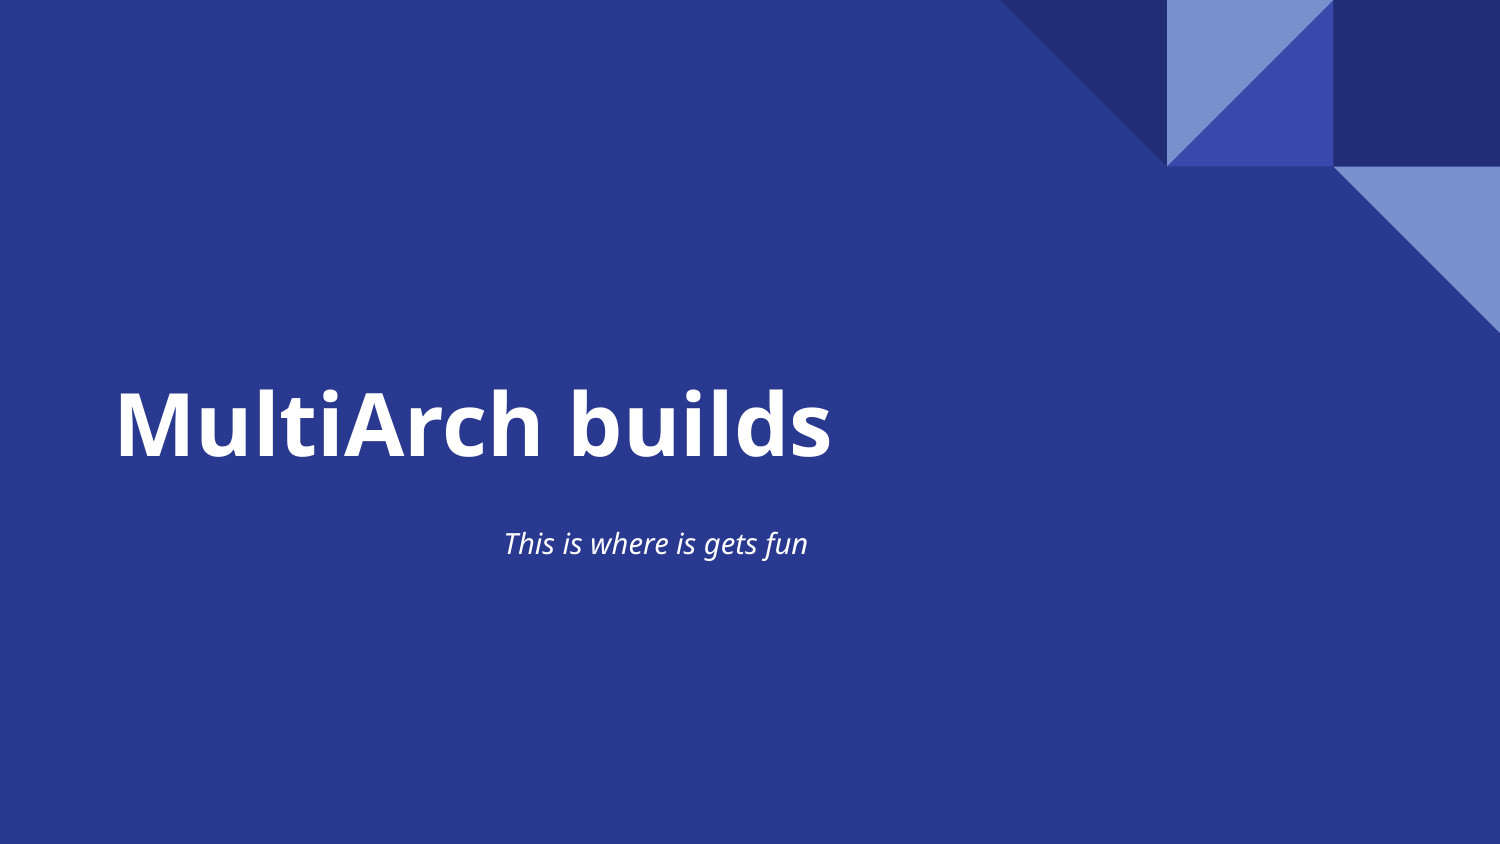

# MultiArch builds
This is where is gets fun